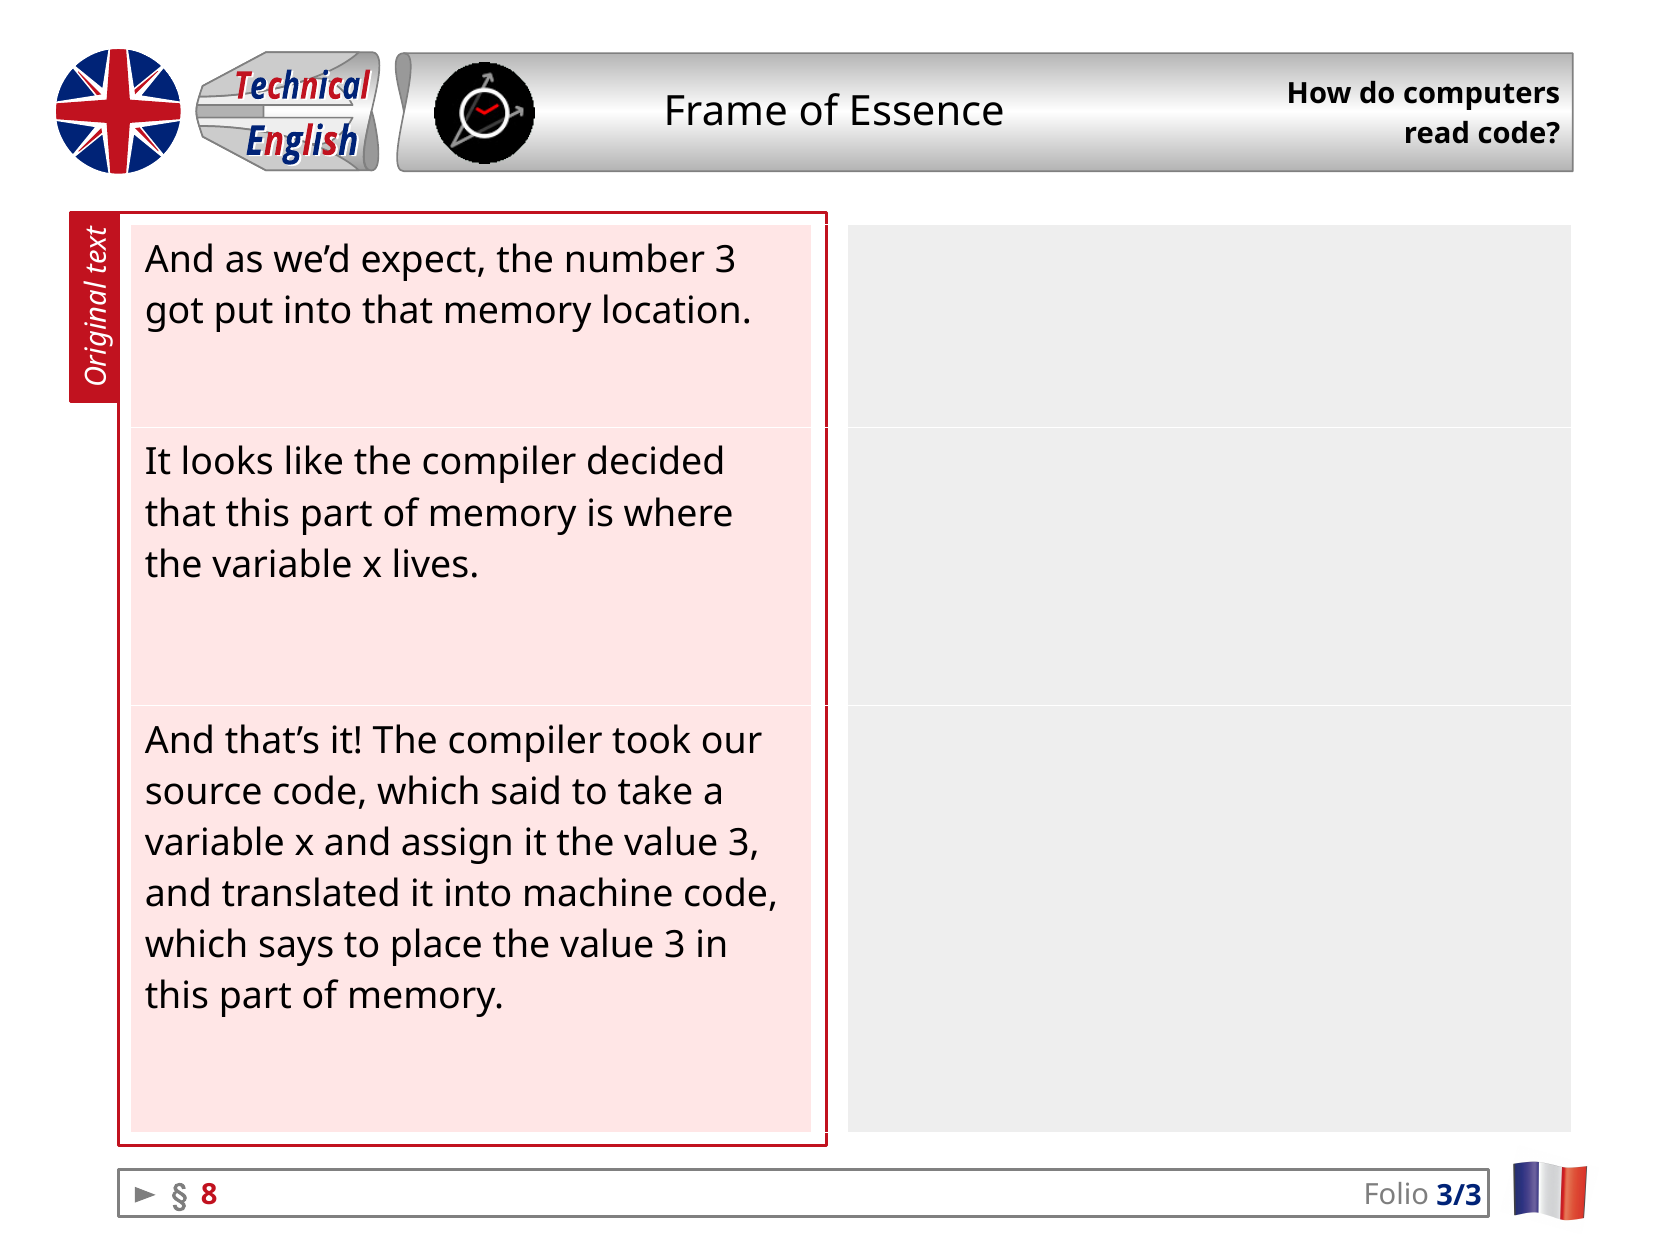

#
| And as we’d expect, the number 3 got put into that memory location. | | |
| --- | --- | --- |
| It looks like the compiler decided that this part of memory is where the variable x lives. | | |
| And that’s it! The compiler took our source code, which said to take a variable x and assign it the value 3, and translated it into machine code, which says to place the value 3 in this part of memory. | | |
8
3/3